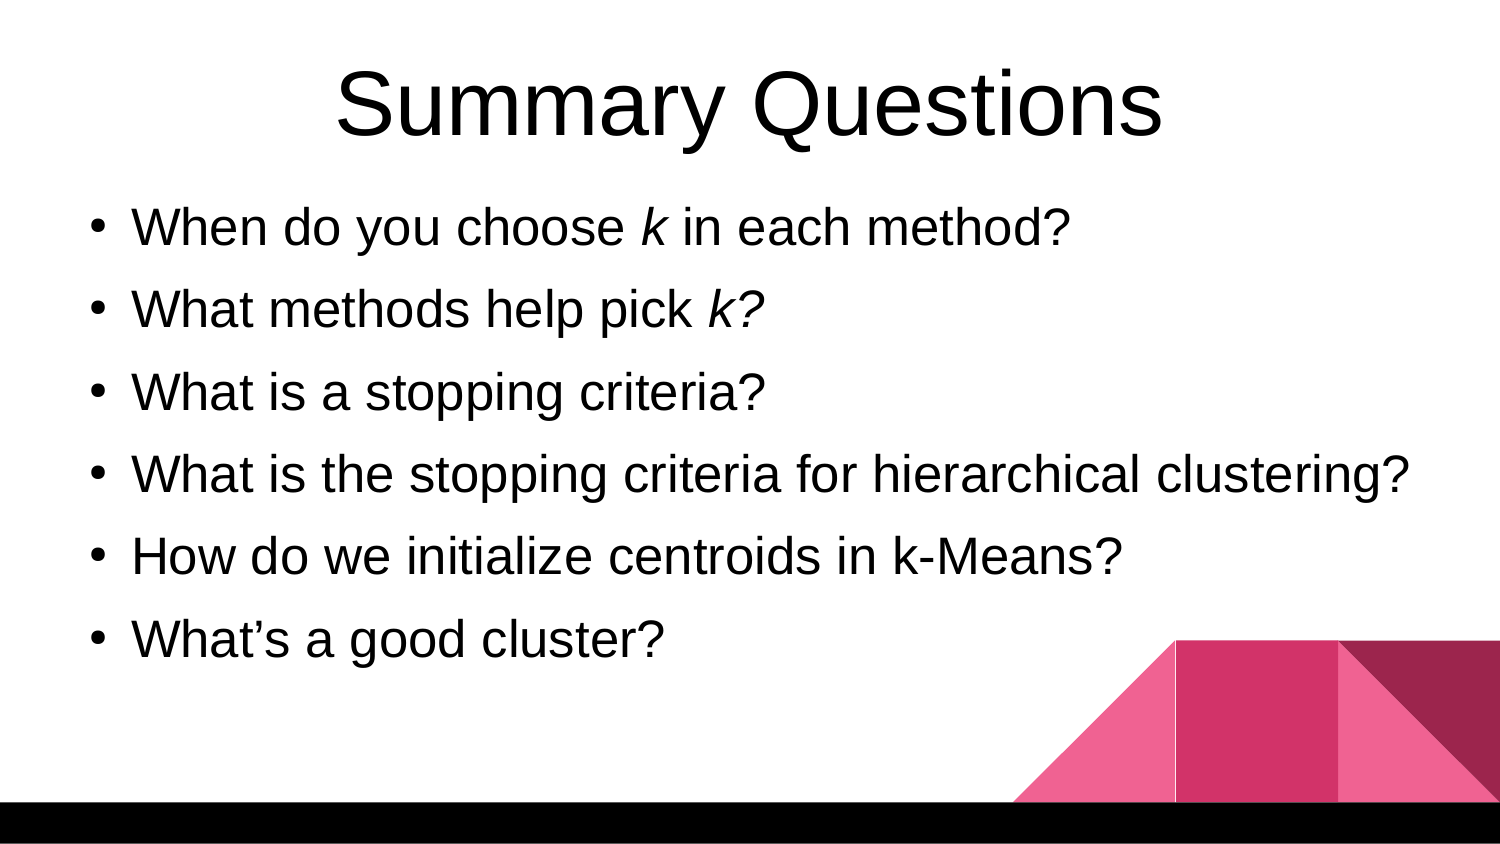

# Summary Questions
When do you choose k in each method?
What methods help pick k?
What is a stopping criteria?
What is the stopping criteria for hierarchical clustering?
How do we initialize centroids in k-Means?
What’s a good cluster?